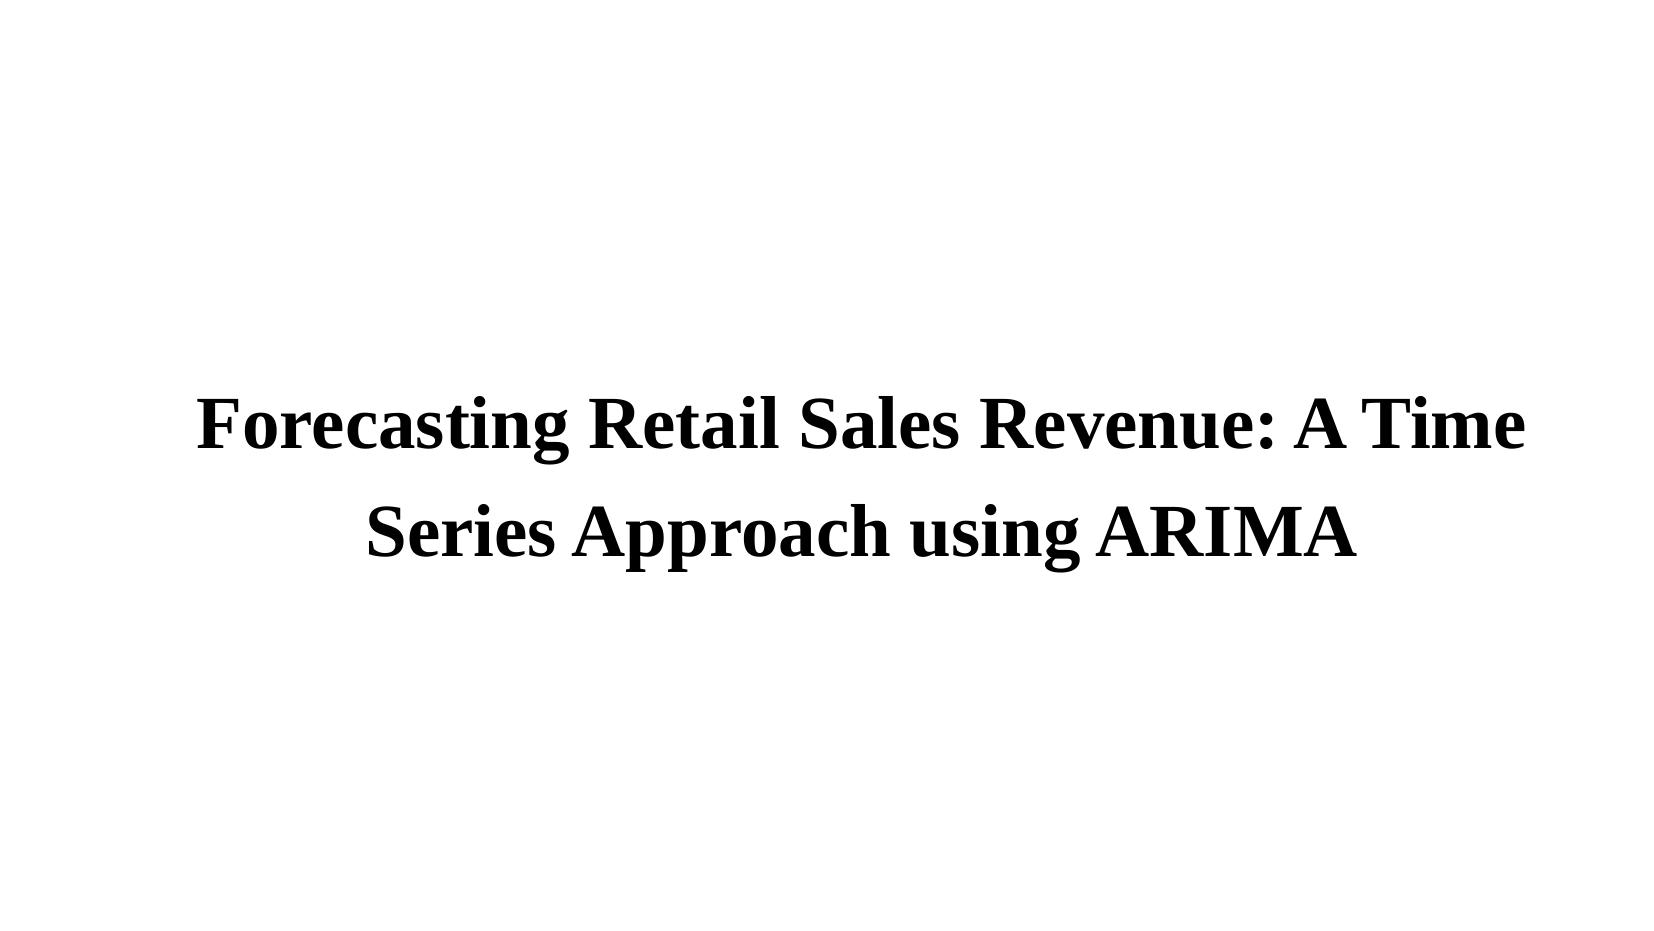

# Forecasting Retail Sales Revenue: A Time Series Approach using ARIMA